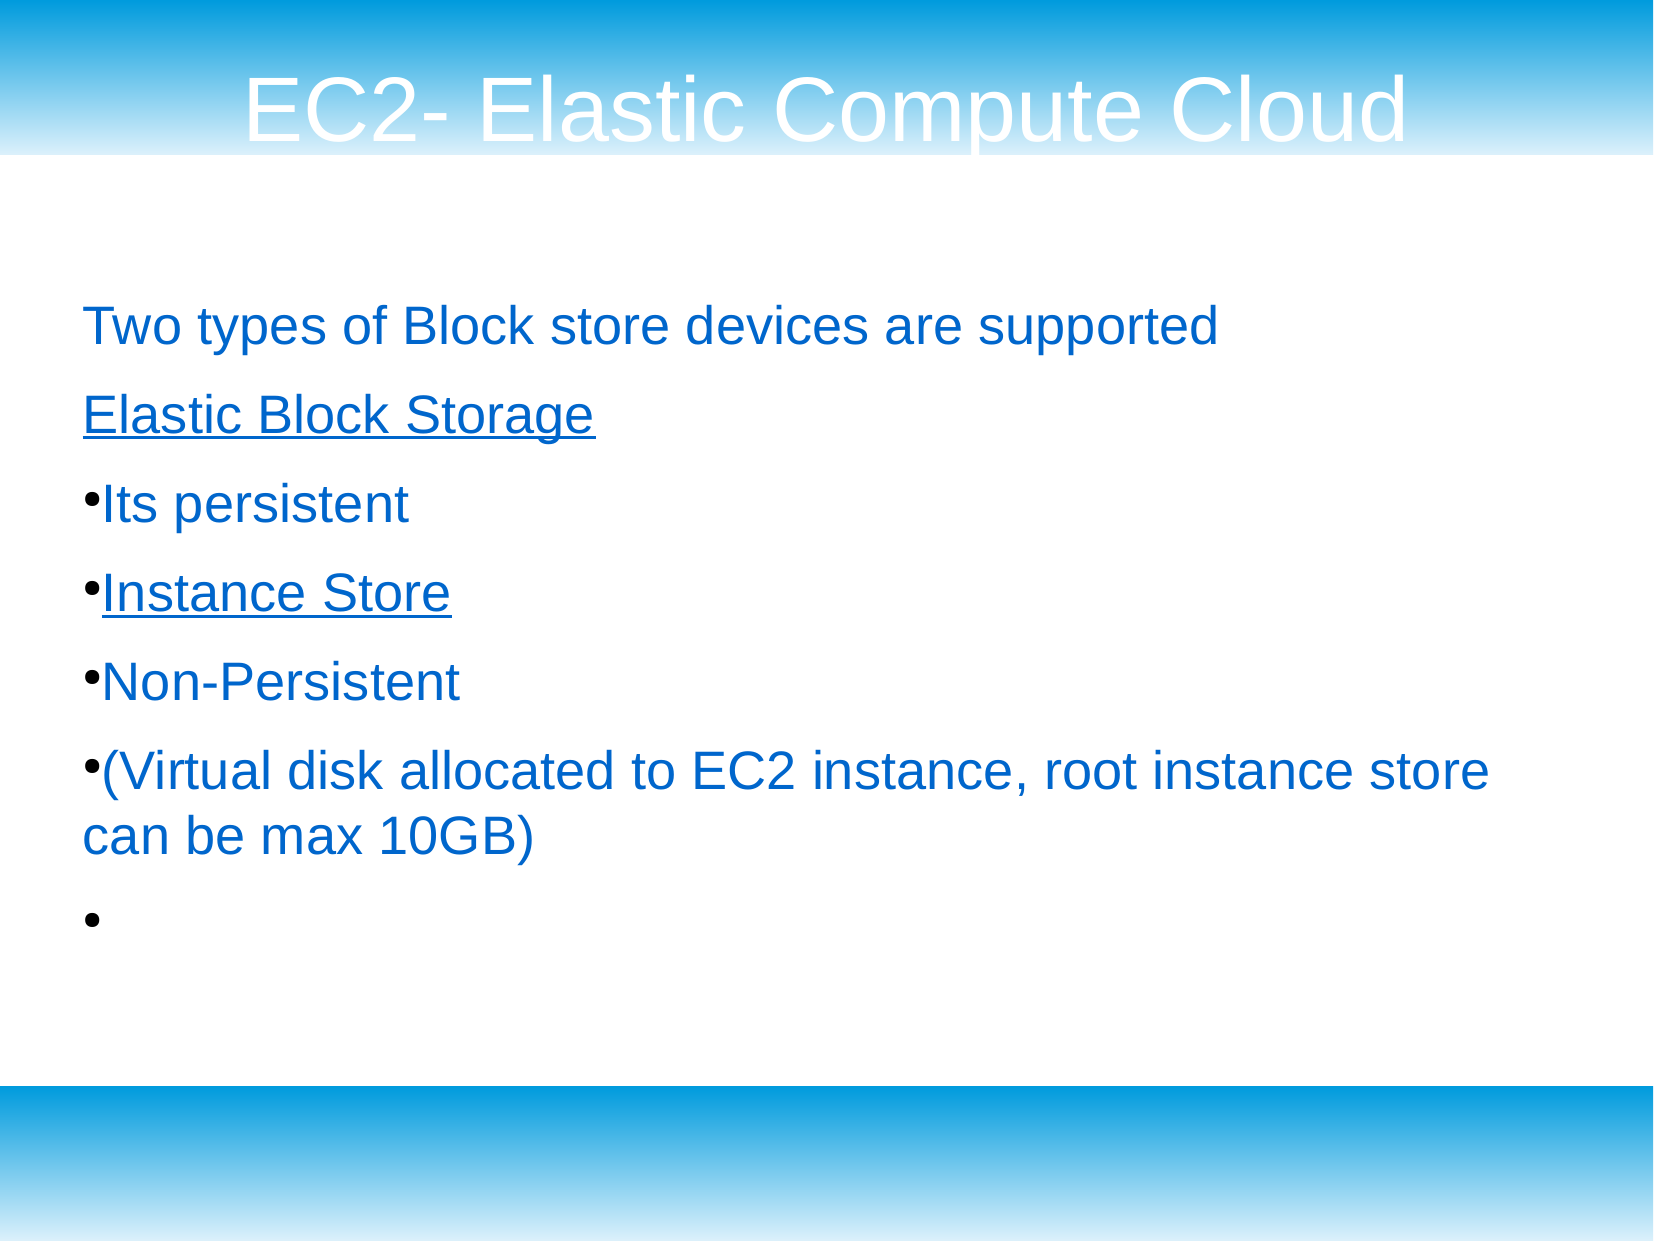

# EC2- Elastic Compute Cloud
Two types of Block store devices are supported
Elastic Block Storage
Its persistent
Instance Store
Non-Persistent
(Virtual disk allocated to EC2 instance, root instance store can be max 10GB)